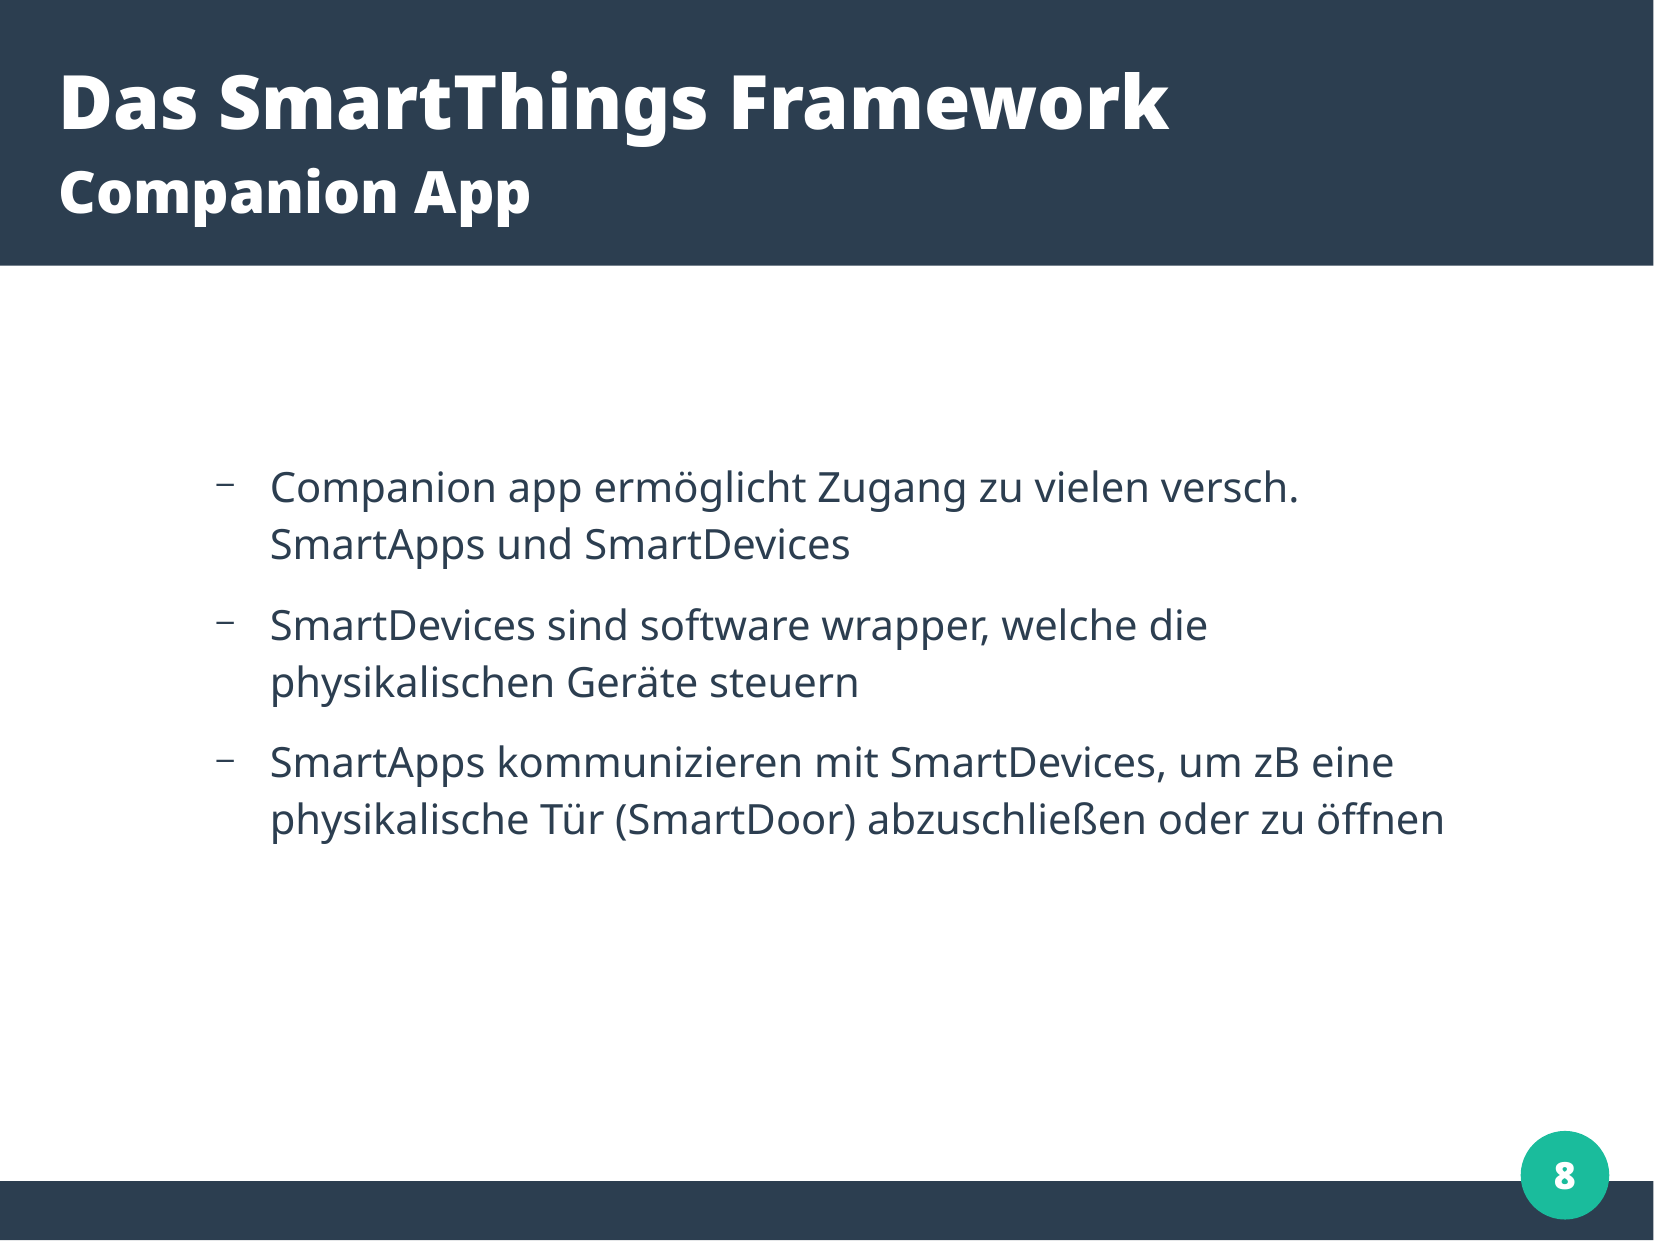

# Das SmartThings Framework Companion App
Companion app ermöglicht Zugang zu vielen versch. SmartApps und SmartDevices
SmartDevices sind software wrapper, welche die physikalischen Geräte steuern
SmartApps kommunizieren mit SmartDevices, um zB eine physikalische Tür (SmartDoor) abzuschließen oder zu öffnen
8